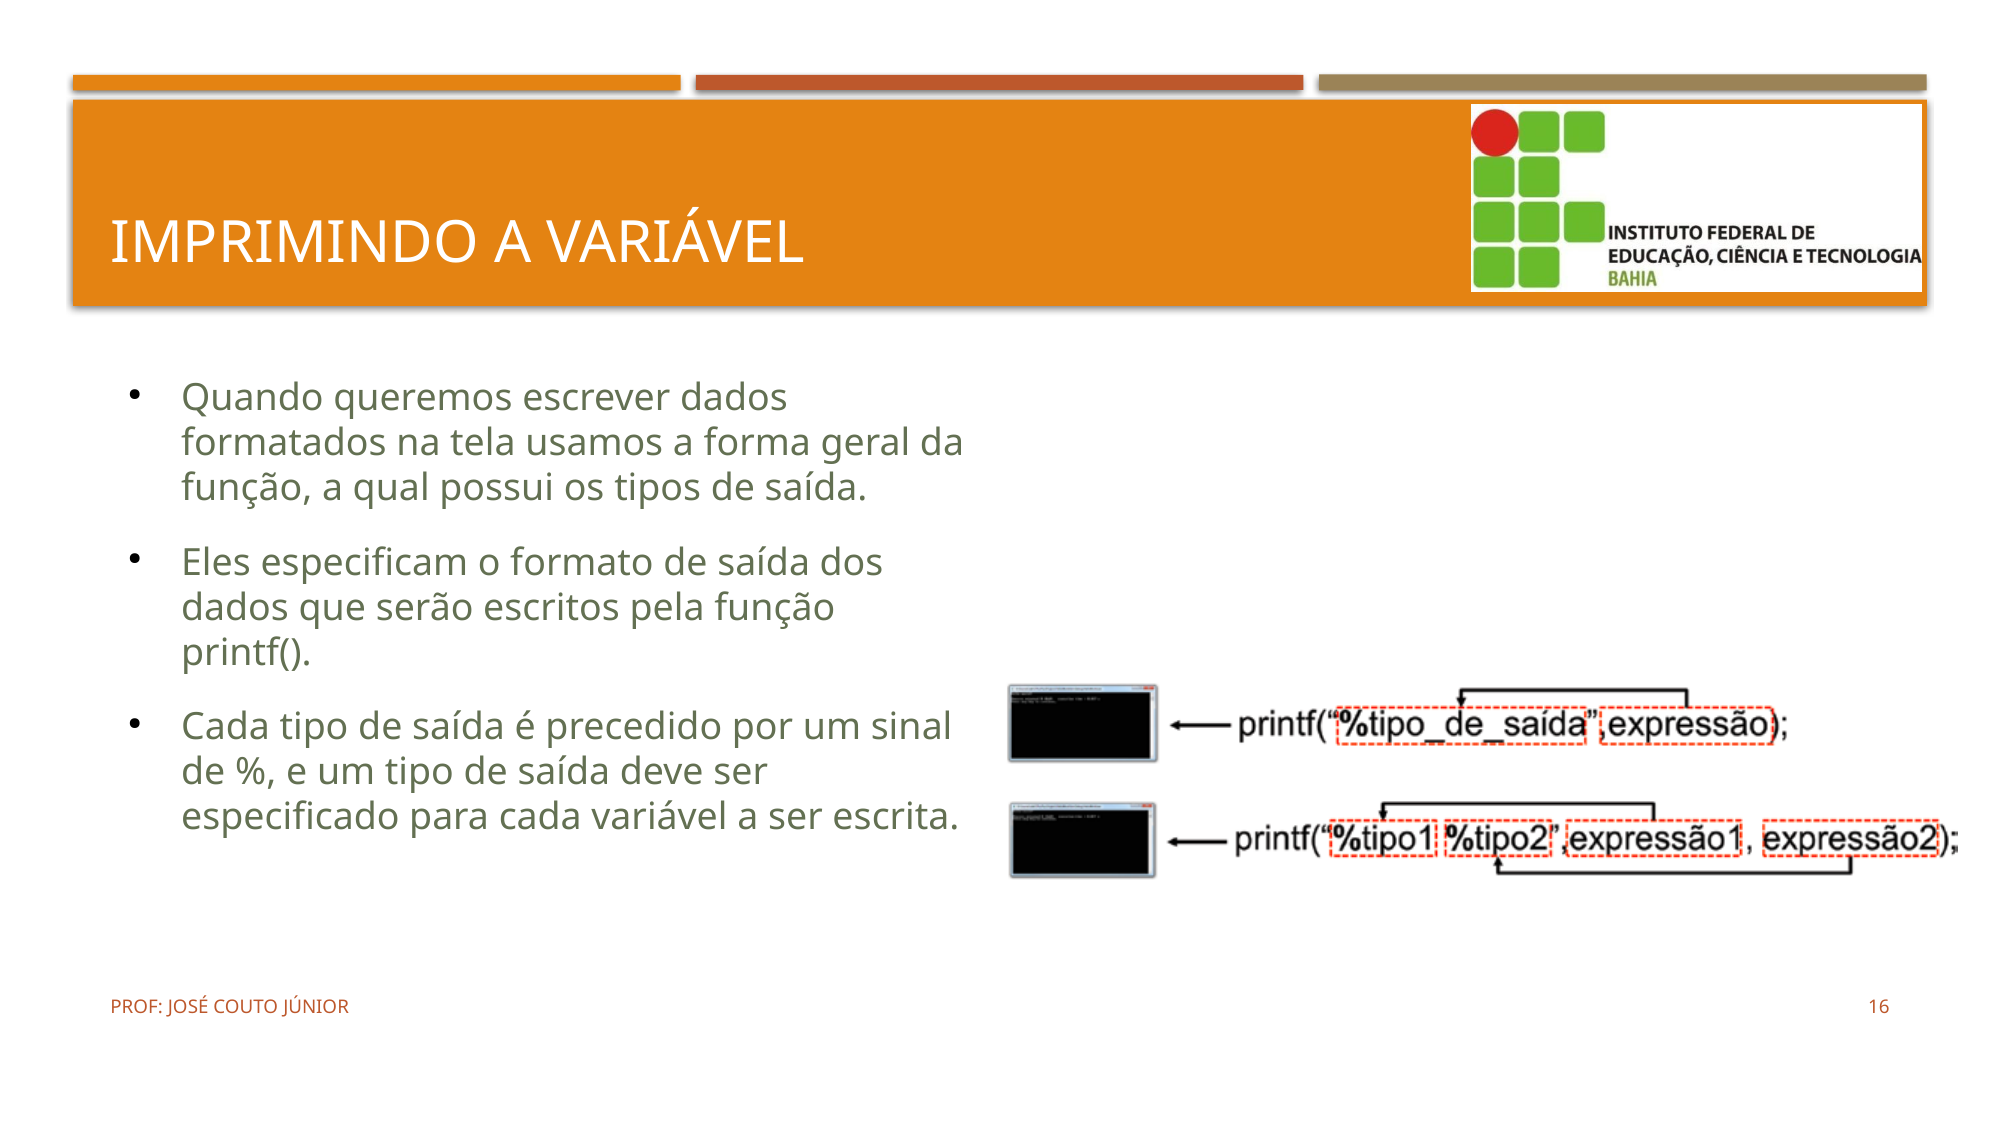

# Imprimindo a variável
Quando queremos escrever dados formatados na tela usamos a forma geral da função, a qual possui os tipos de saída.
Eles especificam o formato de saída dos dados que serão escritos pela função printf().
Cada tipo de saída é precedido por um sinal de %, e um tipo de saída deve ser especificado para cada variável a ser escrita.
Prof: José Couto Júnior
16